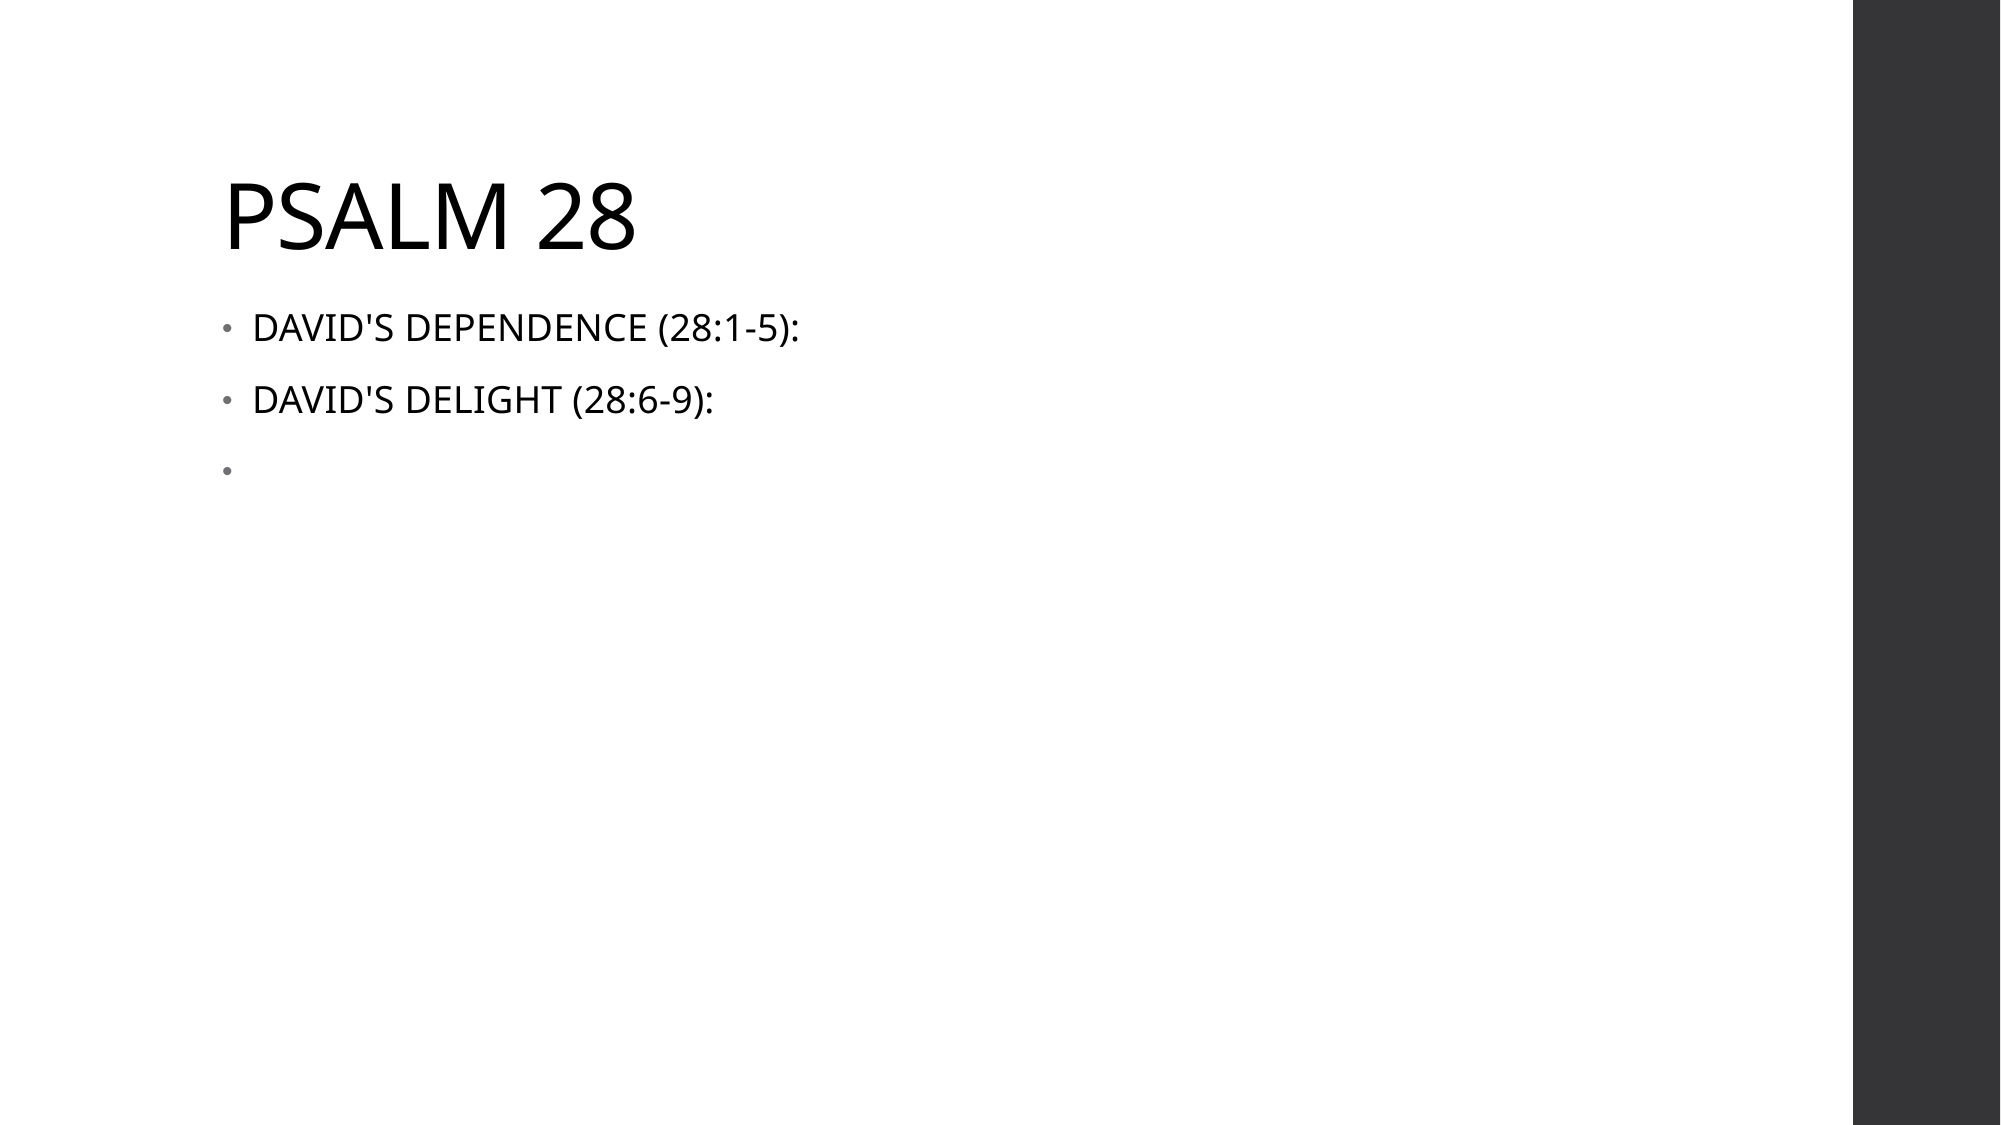

# PSALM 28
DAVID'S DEPENDENCE (28:1-5):
DAVID'S DELIGHT (28:6-9):